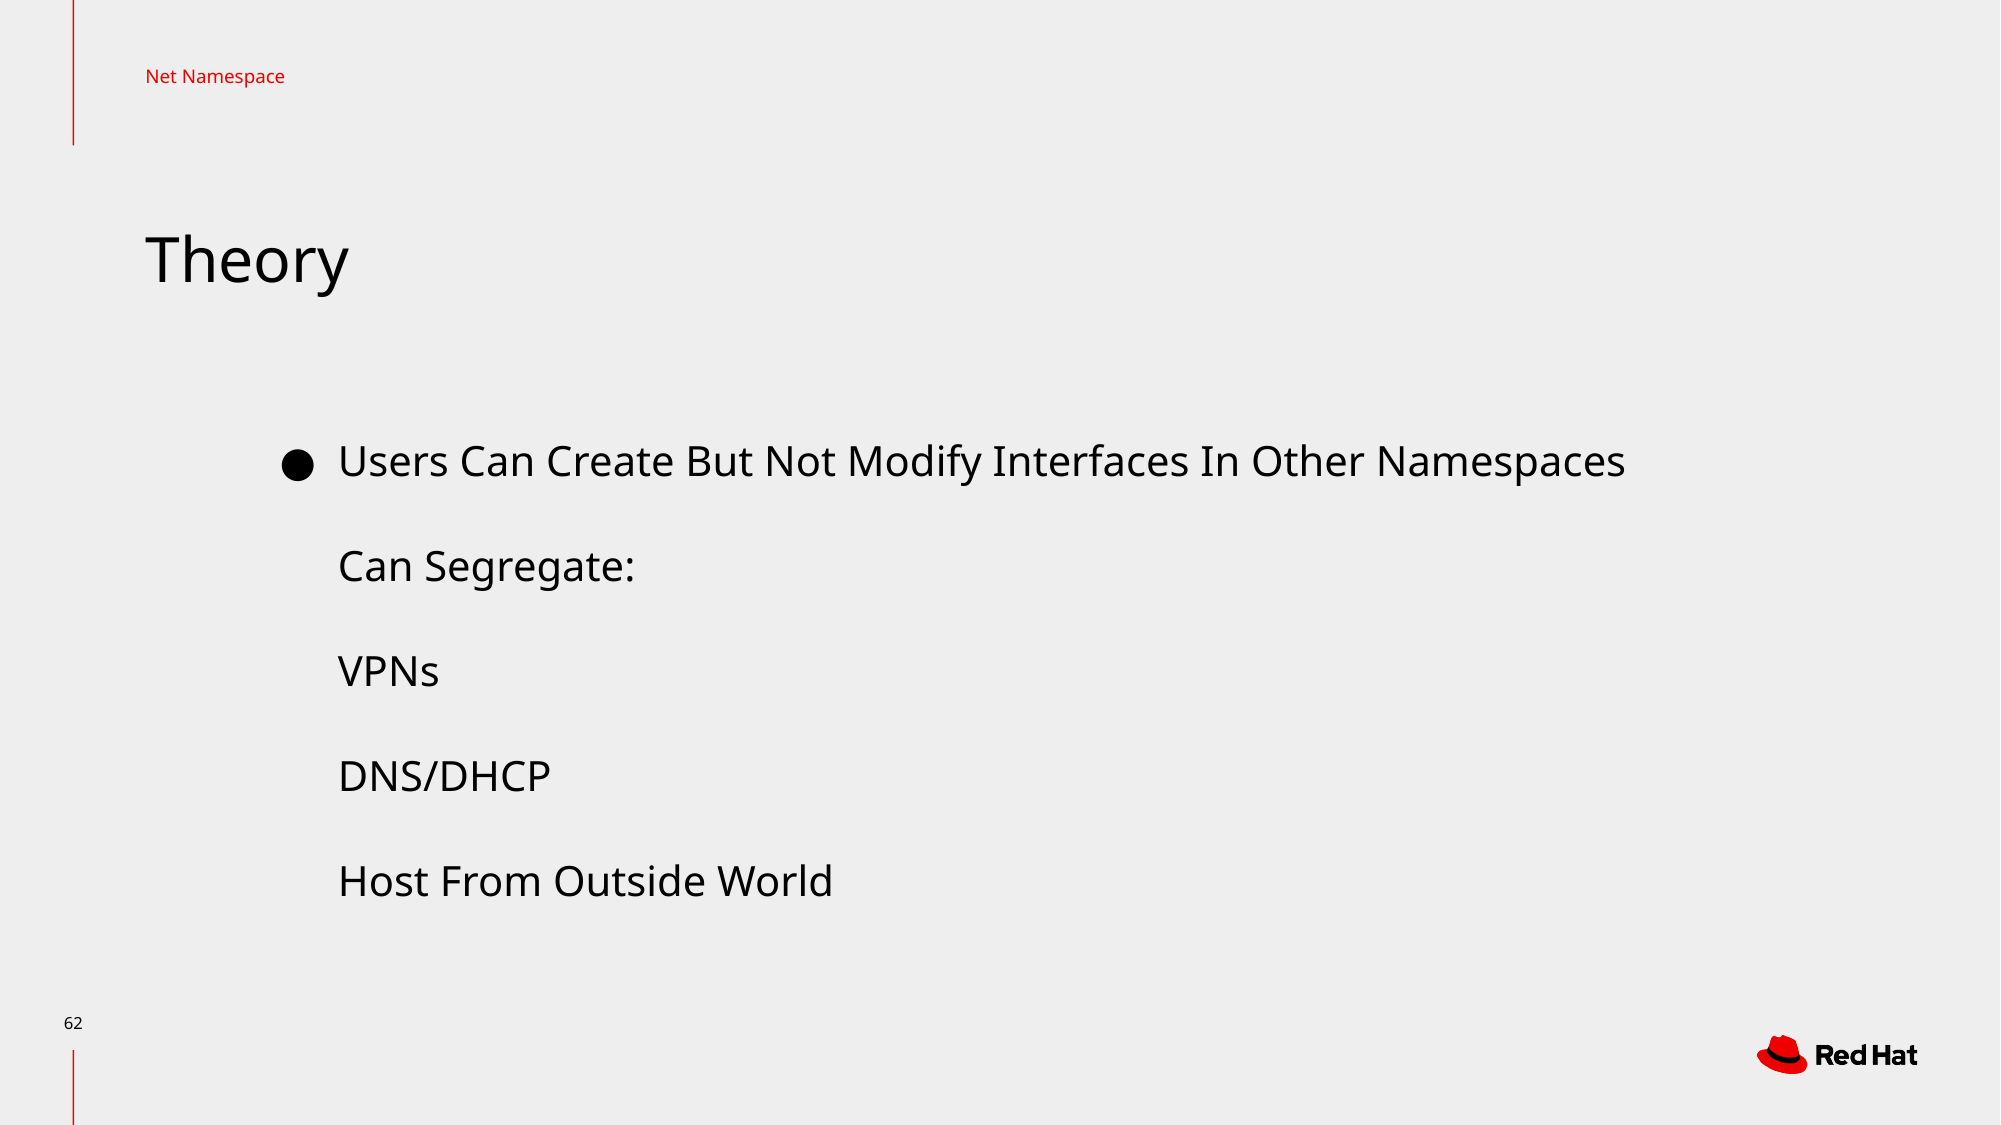

# Net Namespace
Theory
Users Can Create But Not Modify Interfaces In Other Namespaces
Can Segregate:
VPNs
DNS/DHCP
Host From Outside World